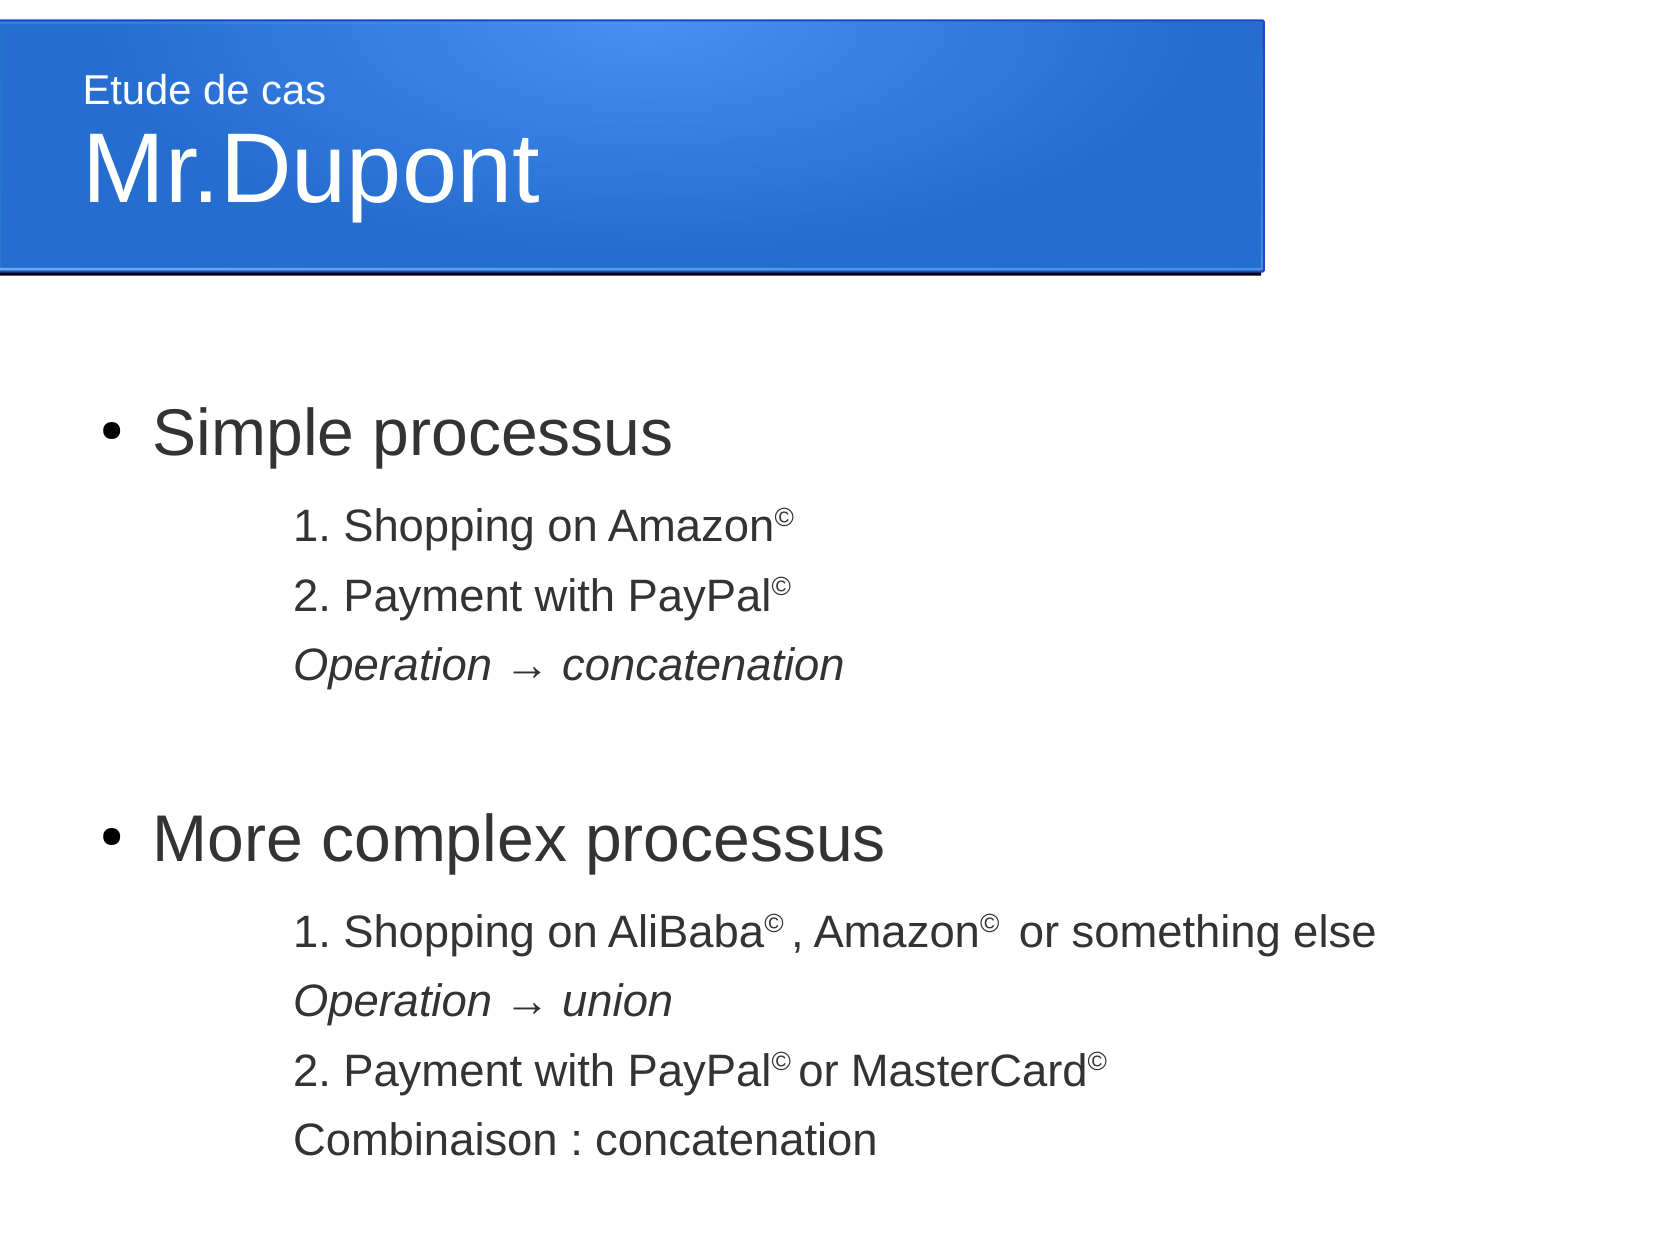

Etude de cas
Mr.Dupont
# Simple processus
1. Shopping on Amazon©
2. Payment with PayPal©
Operation → concatenation
More complex processus
1. Shopping on AliBaba© , Amazon© or something else
Operation → union
2. Payment with PayPal© or MasterCard©
Combinaison : concatenation